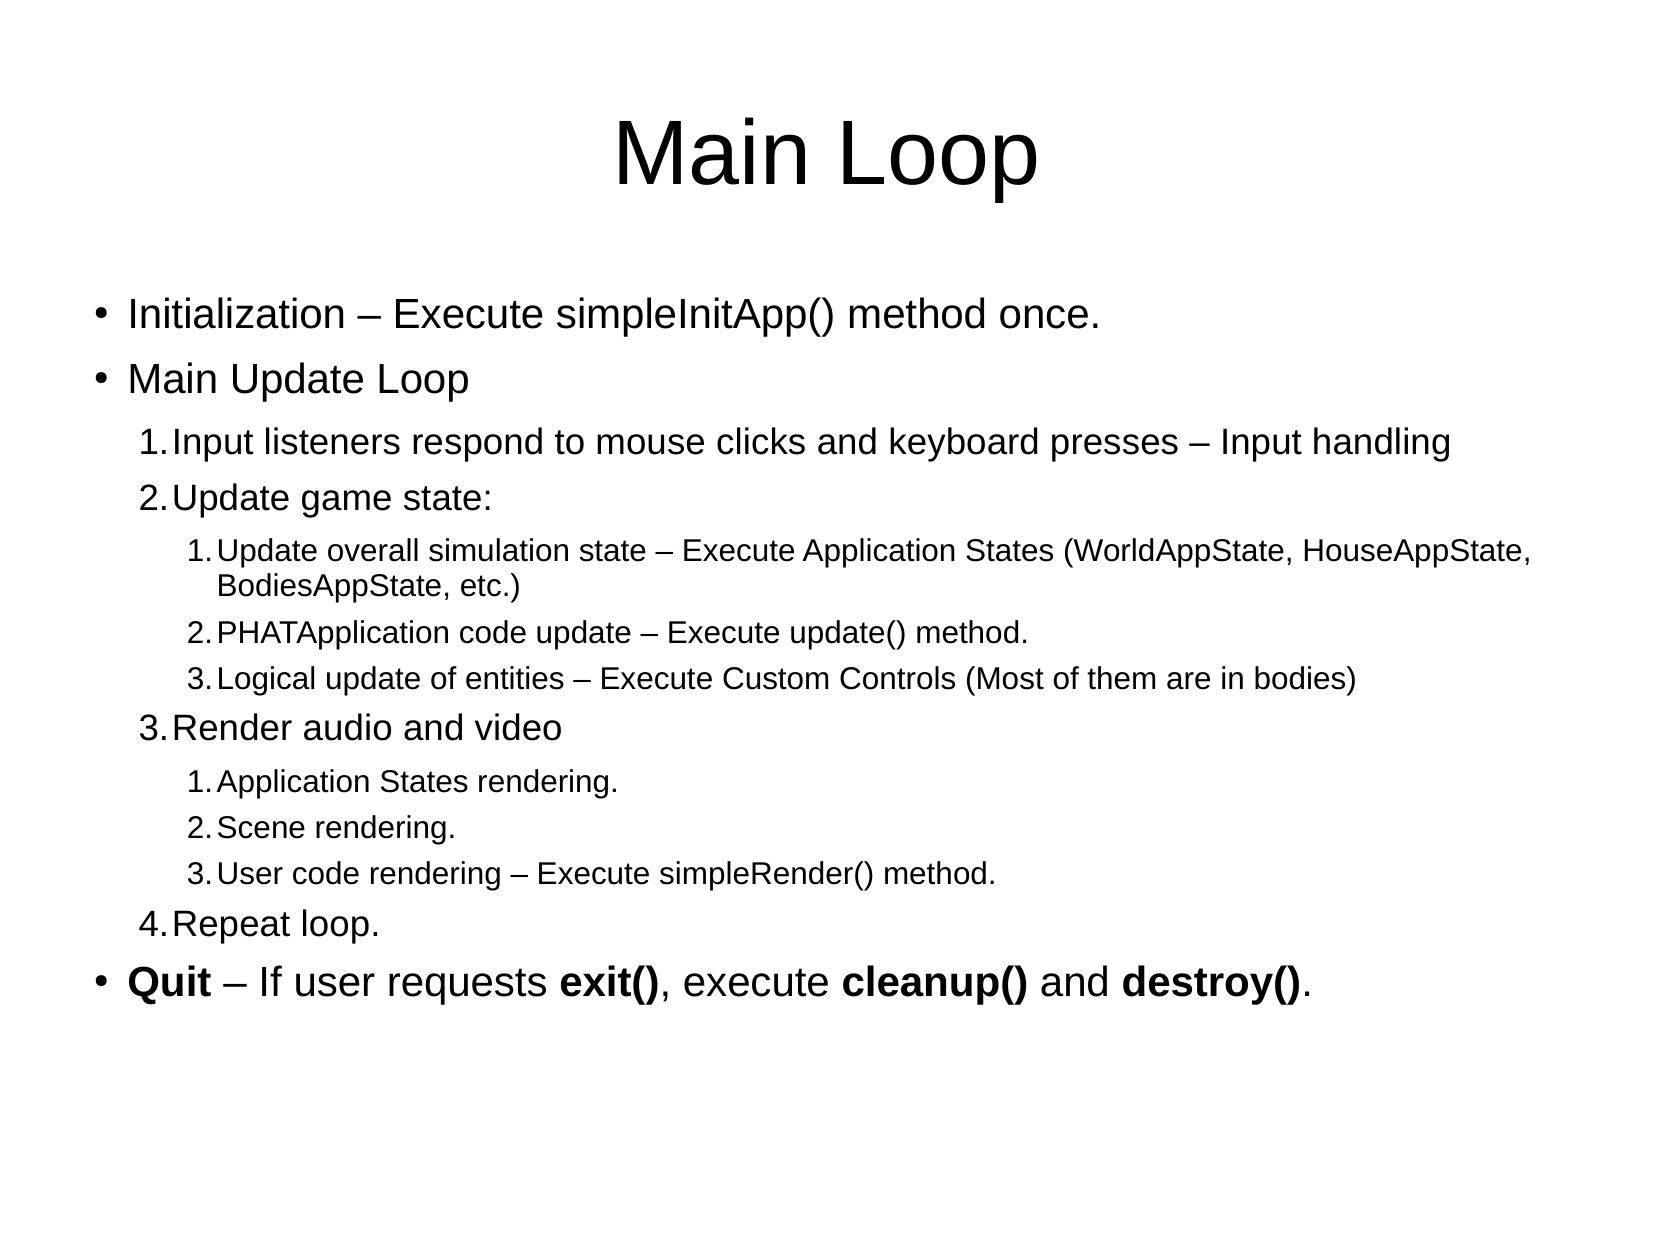

# Main Loop
Initialization – Execute simpleInitApp() method once.
Main Update Loop
Input listeners respond to mouse clicks and keyboard presses – Input handling
Update game state:
Update overall simulation state – Execute Application States (WorldAppState, HouseAppState, BodiesAppState, etc.)
PHATApplication code update – Execute update() method.
Logical update of entities – Execute Custom Controls (Most of them are in bodies)
Render audio and video
Application States rendering.
Scene rendering.
User code rendering – Execute simpleRender() method.
Repeat loop.
Quit – If user requests exit(), execute cleanup() and destroy().